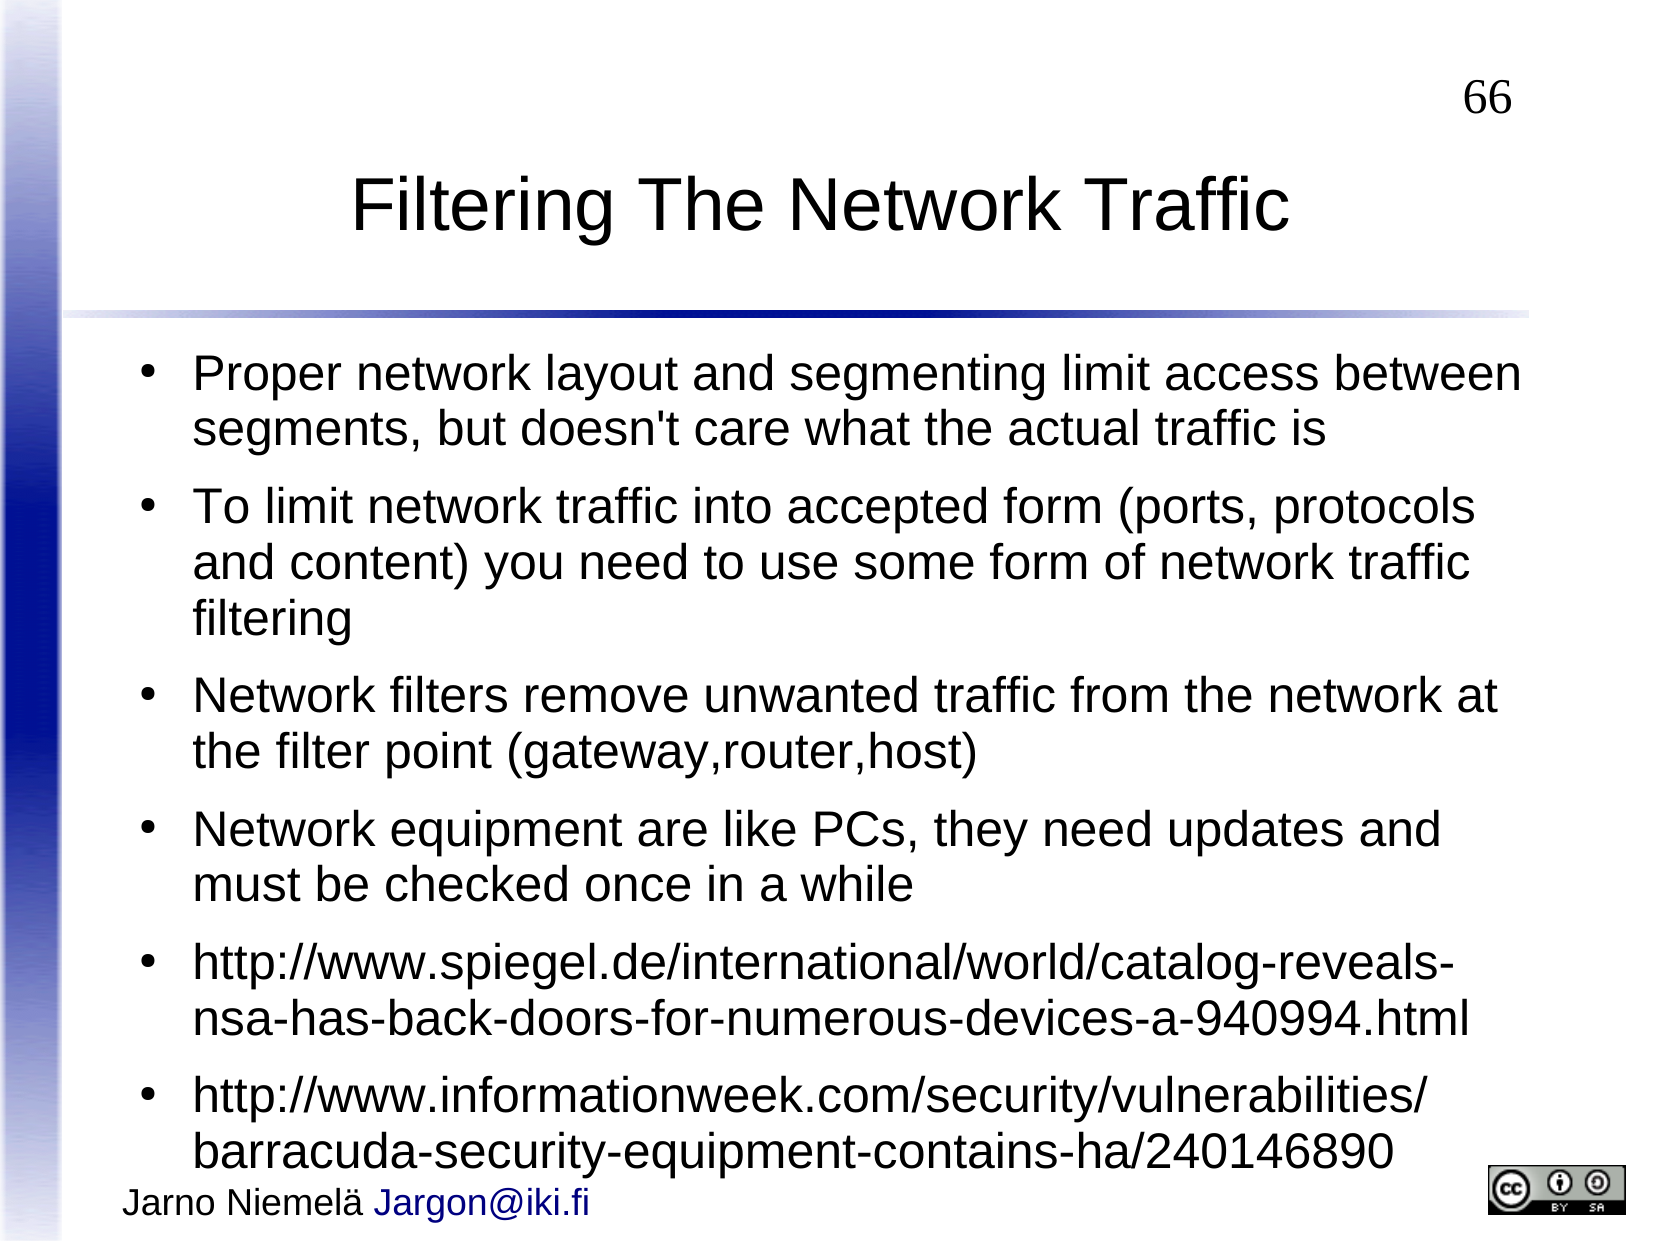

# Filtering The Network Traffic
Proper network layout and segmenting limit access between segments, but doesn't care what the actual traffic is
To limit network traffic into accepted form (ports, protocols and content) you need to use some form of network traffic filtering
Network filters remove unwanted traffic from the network at the filter point (gateway,router,host)
Network equipment are like PCs, they need updates and must be checked once in a while
http://www.spiegel.de/international/world/catalog-reveals-nsa-has-back-doors-for-numerous-devices-a-940994.html
http://www.informationweek.com/security/vulnerabilities/barracuda-security-equipment-contains-ha/240146890